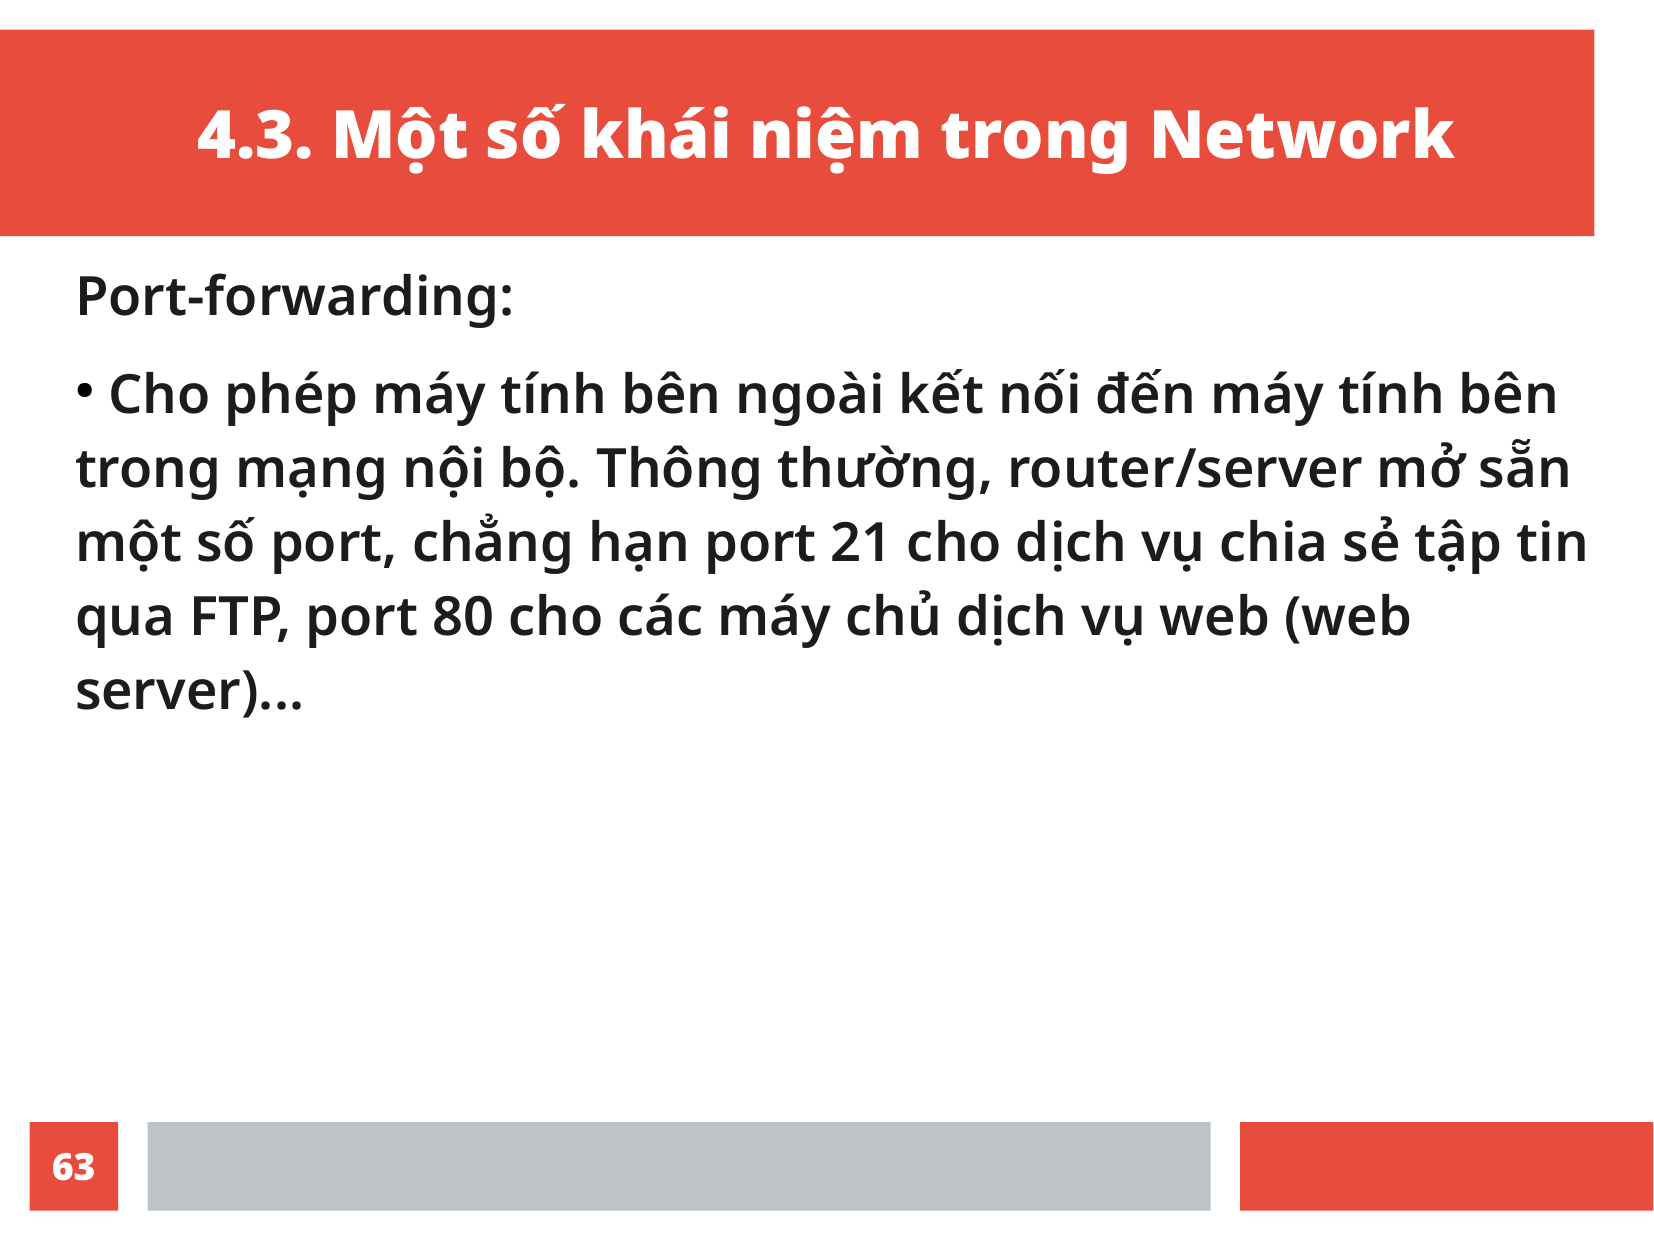

# 4.3. Một số khái niệm trong Network
Port-forwarding:
 Cho phép máy tính bên ngoài kết nối đến máy tính bên trong mạng nội bộ. Thông thường, router/server mở sẵn một số port, chẳng hạn port 21 cho dịch vụ chia sẻ tập tin qua FTP, port 80 cho các máy chủ dịch vụ web (web server)...
63